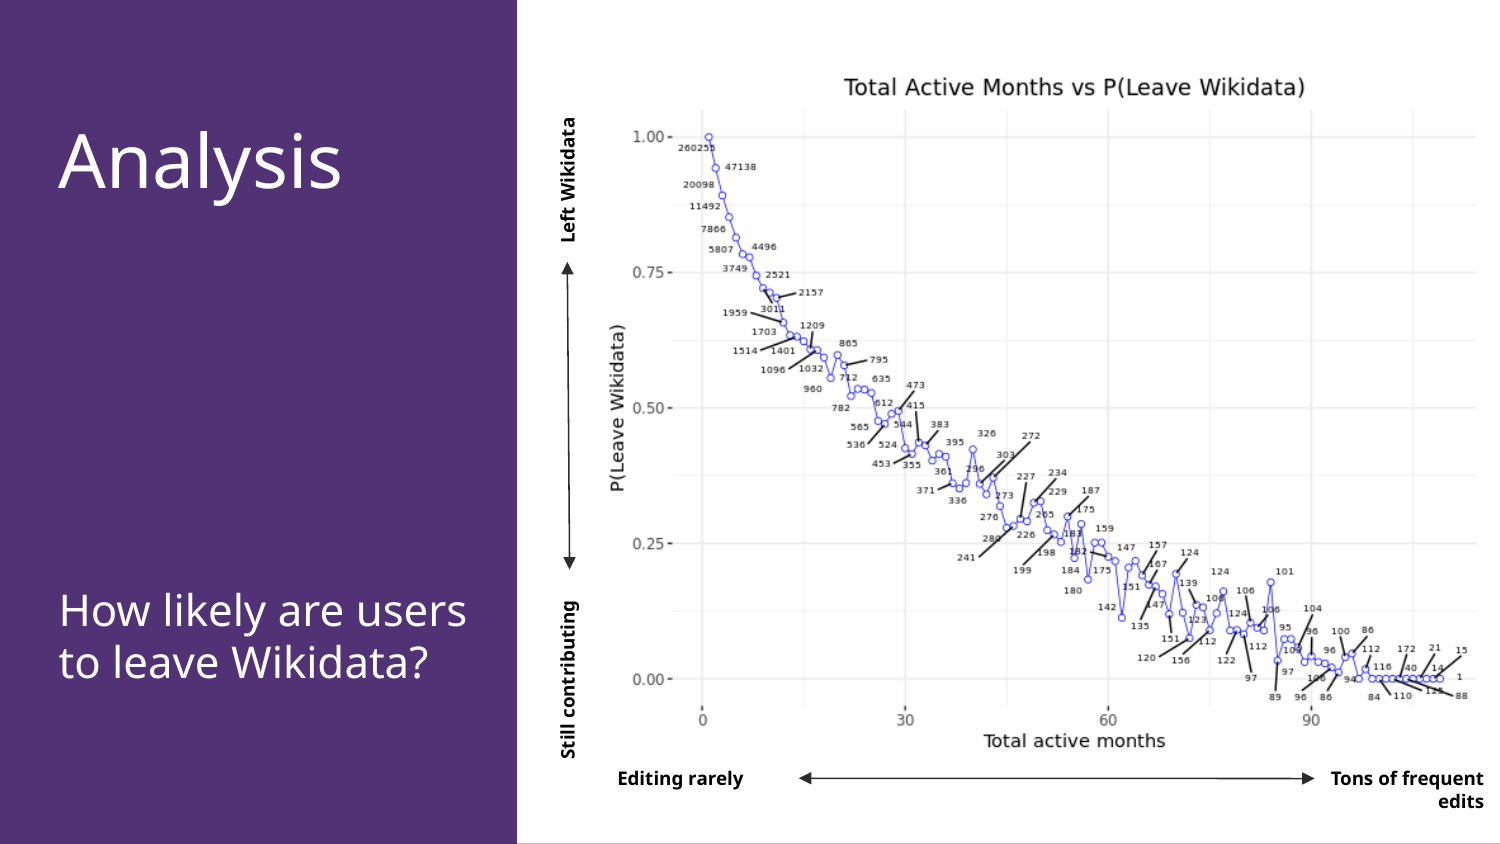

# Analysis
Left Wikidata
How likely are users to leave Wikidata?
Still contributing
Editing rarely
Tons of frequent edits